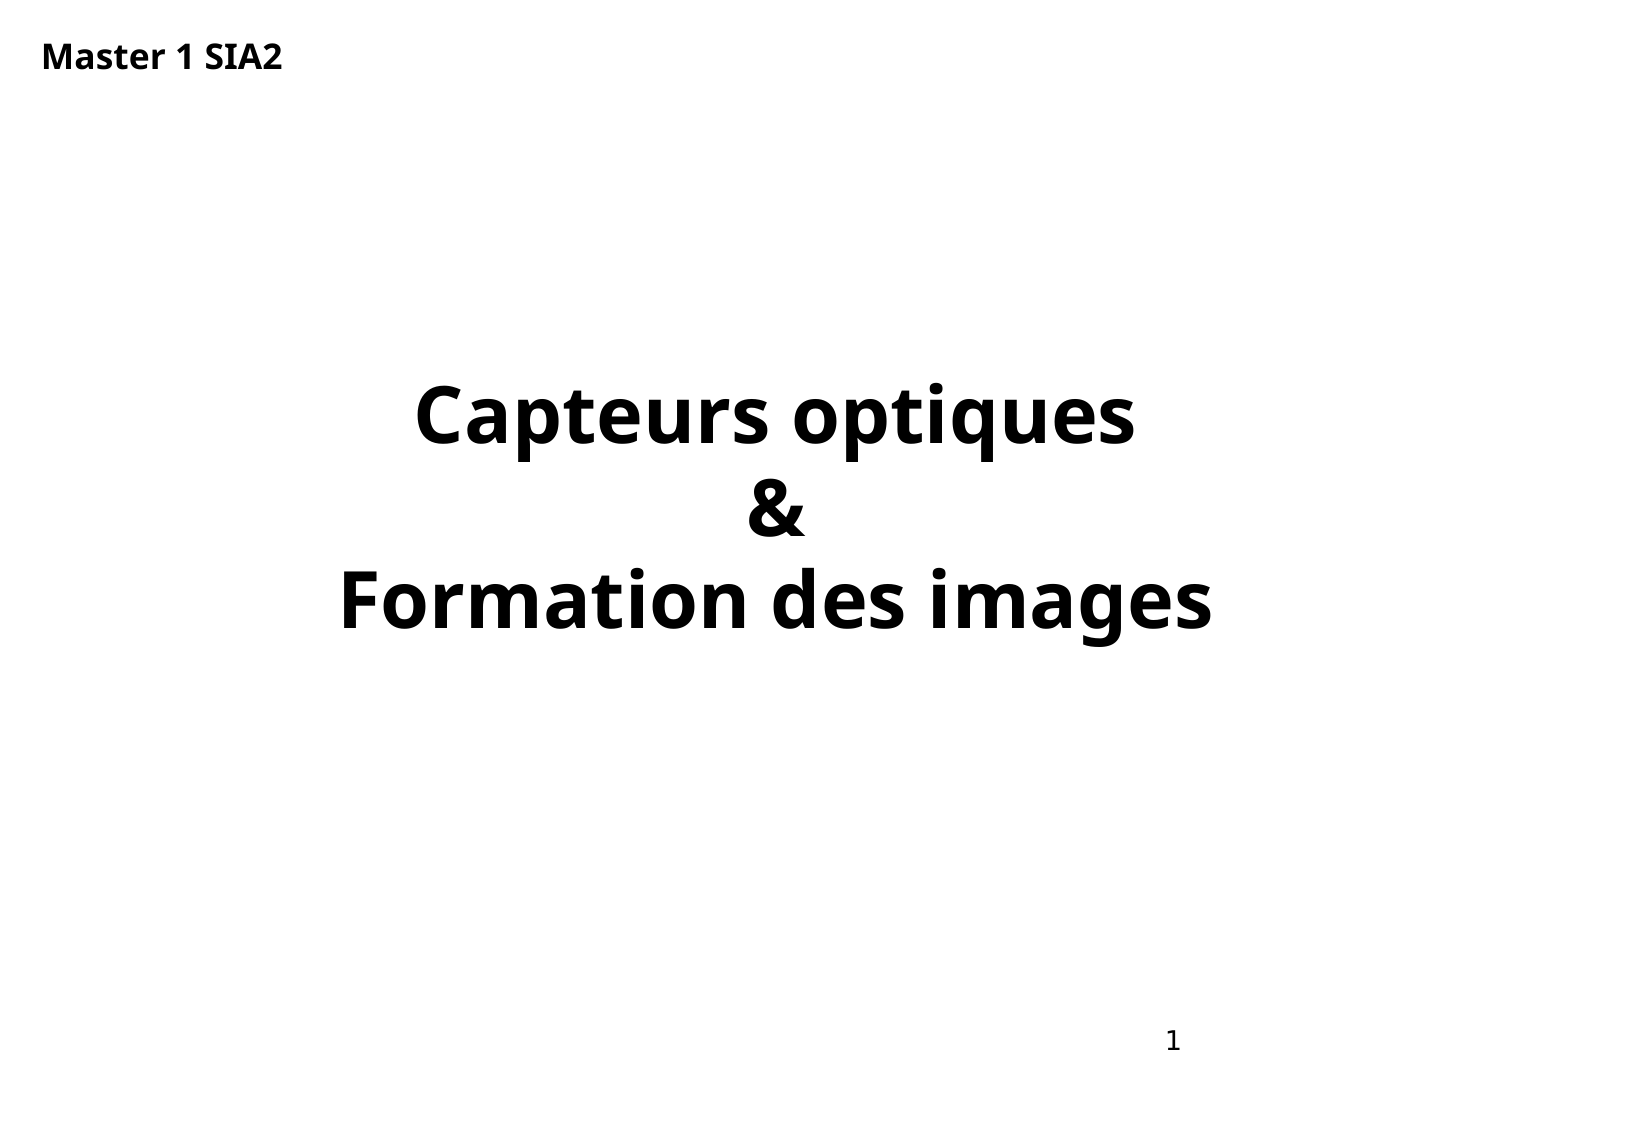

Master 1 SIA2
Capteurs optiques
&
Formation des images